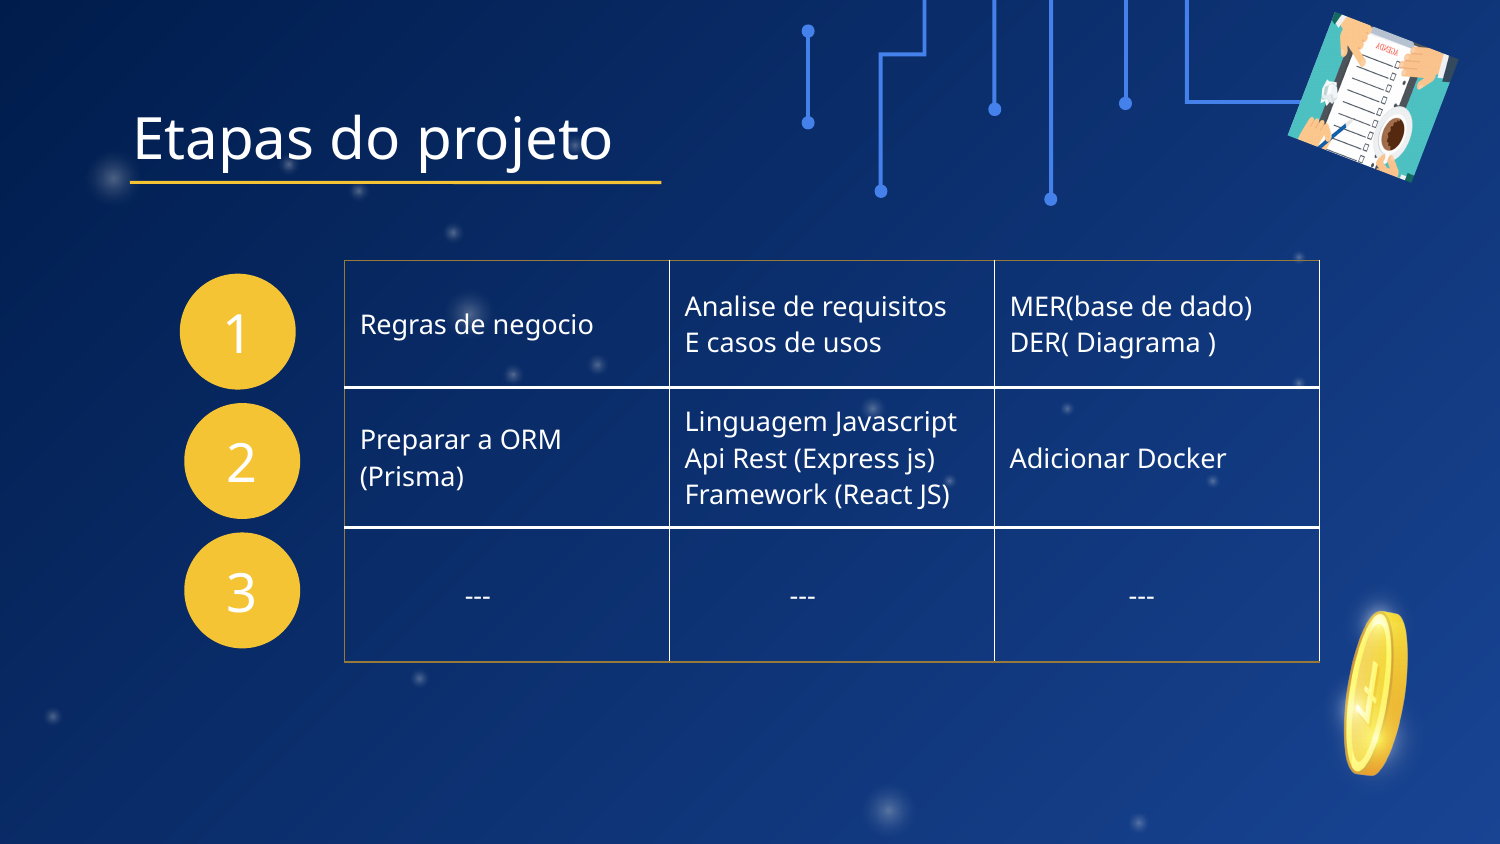

# Etapas do projeto
| Regras de negocio | Analise de requisitos E casos de usos | MER(base de dado) DER( Diagrama ) |
| --- | --- | --- |
| Preparar a ORM (Prisma) | Linguagem Javascript Api Rest (Express js) Framework (React JS) | Adicionar Docker |
| --- | --- | --- |
1
2
3